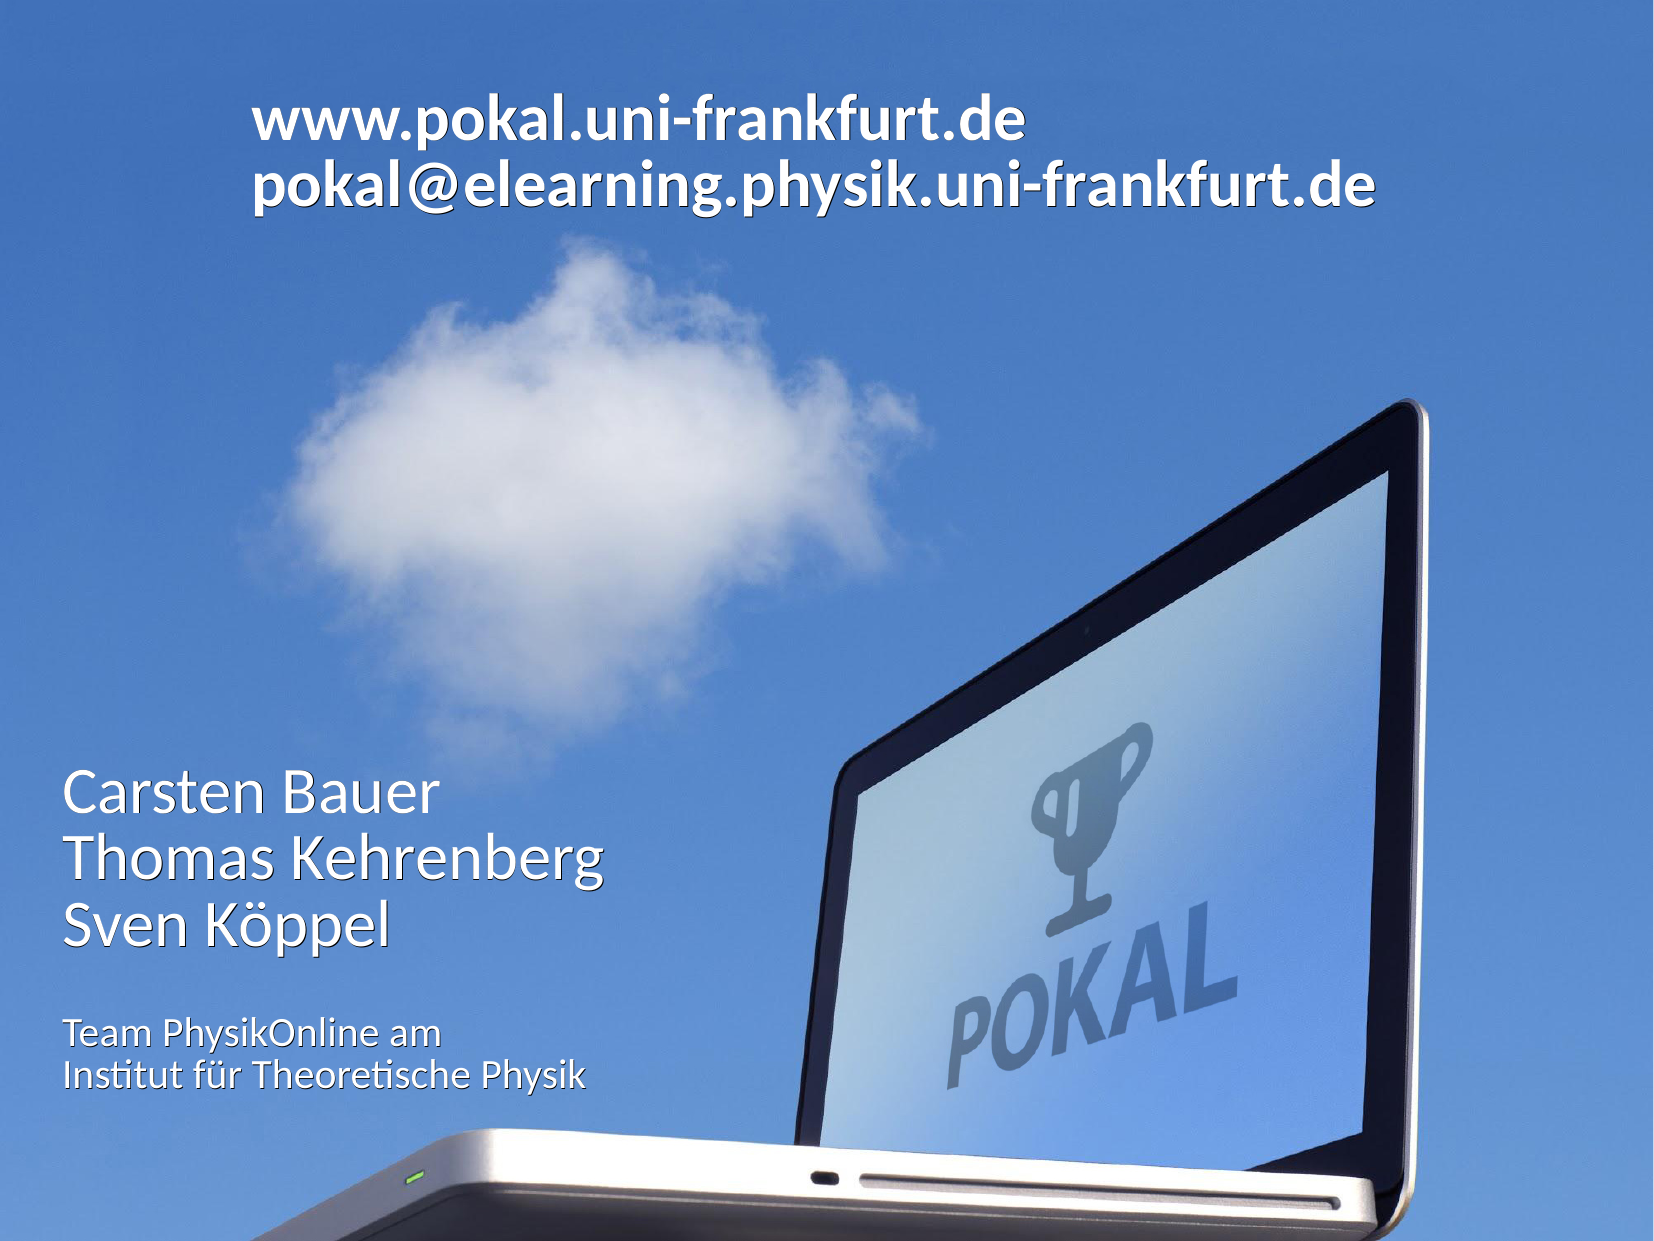

www.pokal.uni-frankfurt.de
pokal@elearning.physik.uni-frankfurt.de
Carsten Bauer
Thomas Kehrenberg
Sven Köppel
Team PhysikOnline am
Institut für Theoretische Physik